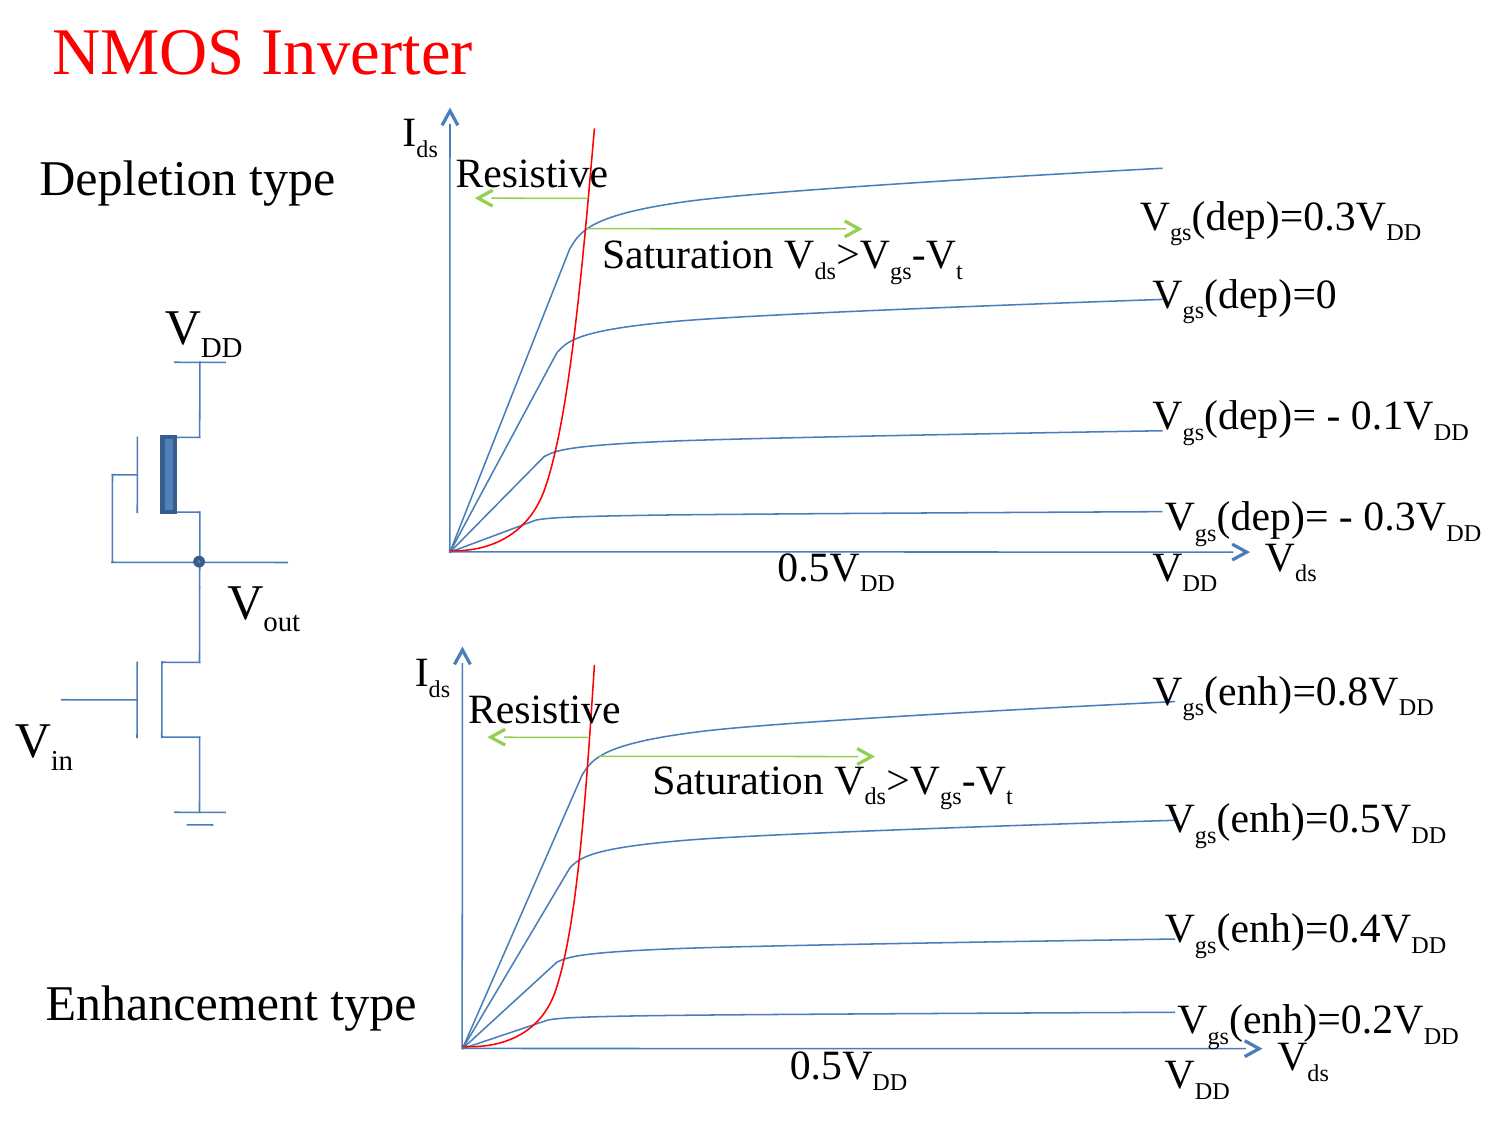

NMOS Inverter
Ids
Depletion type
Resistive
Vgs(dep)=0.3VDD
Saturation Vds>Vgs-Vt
Vgs(dep)=0
VDD
Vgs(dep)= - 0.1VDD
Vgs(dep)= - 0.3VDD
Vds
0.5VDD
VDD
Vout
Ids
Vgs(enh)=0.8VDD
Resistive
Vin
Saturation Vds>Vgs-Vt
Vgs(enh)=0.5VDD
Vgs(enh)=0.4VDD
Enhancement type
Vgs(enh)=0.2VDD
Vds
0.5VDD
VDD